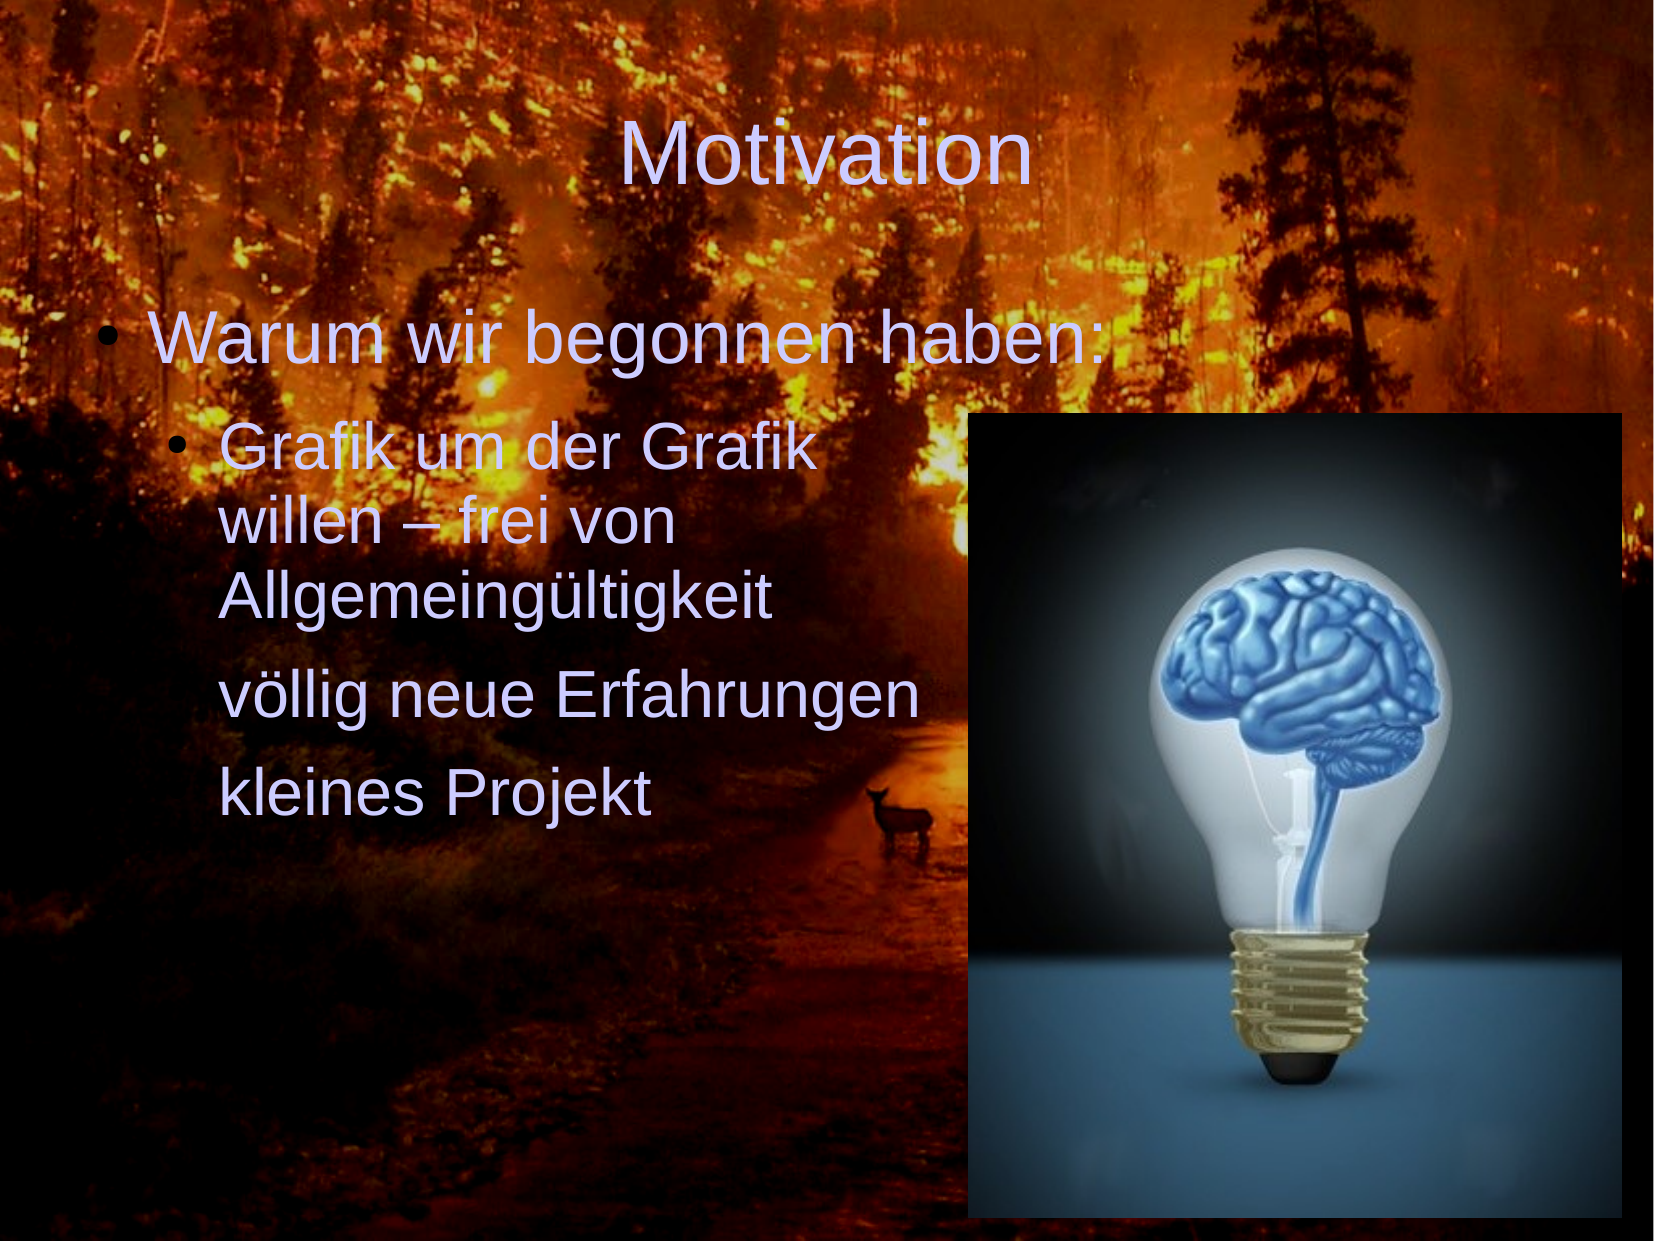

# Motivation
Warum wir begonnen haben:
Grafik um der Grafik willen – frei von Allgemeingültigkeit
völlig neue Erfahrungen
kleines Projekt